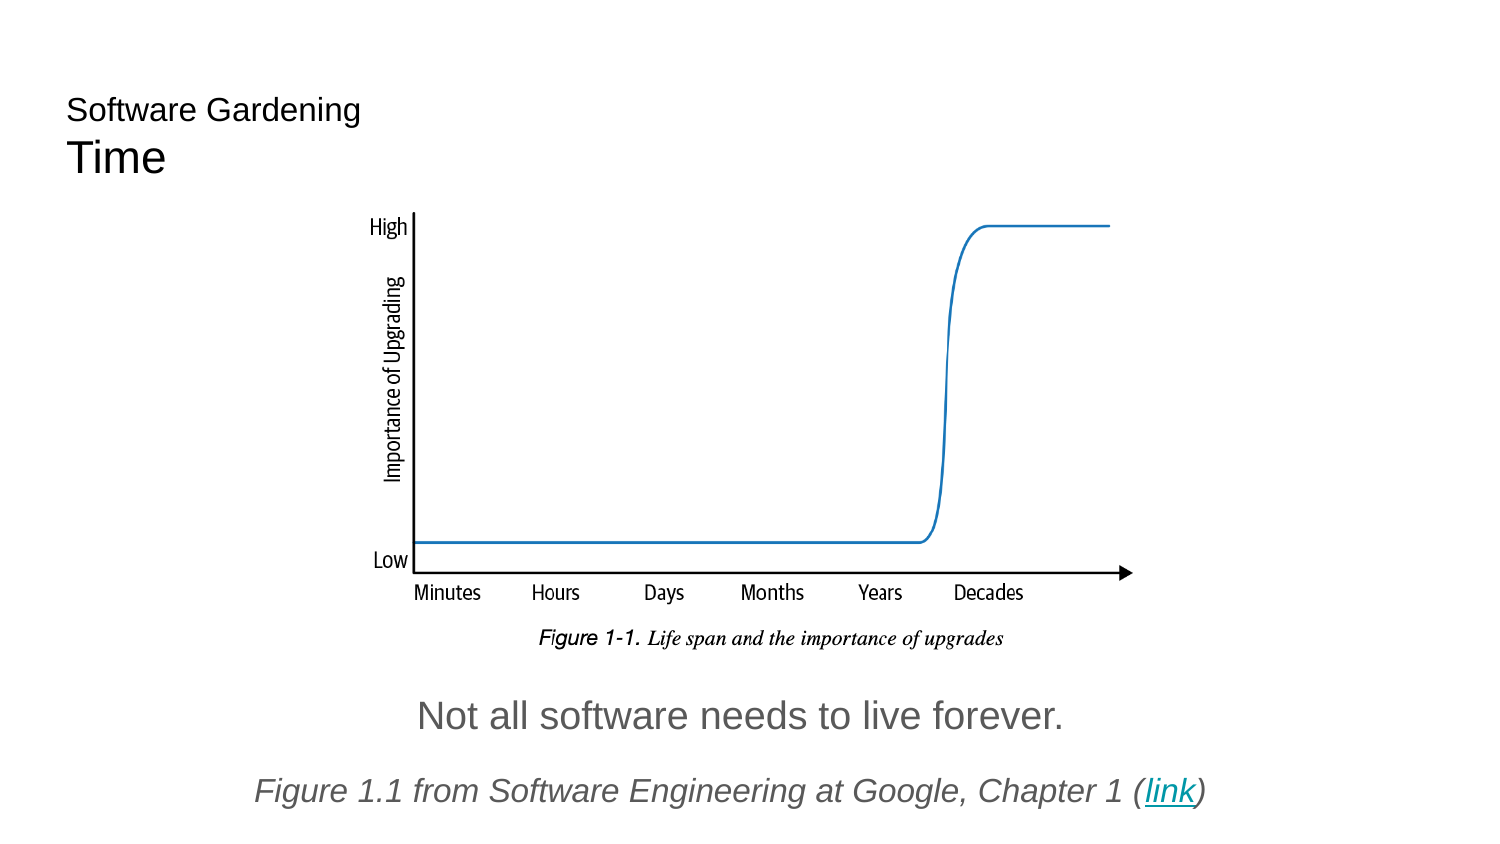

Software Gardening
Time
Not all software needs to live forever.
# Figure 1.1 from Software Engineering at Google, Chapter 1 (link)